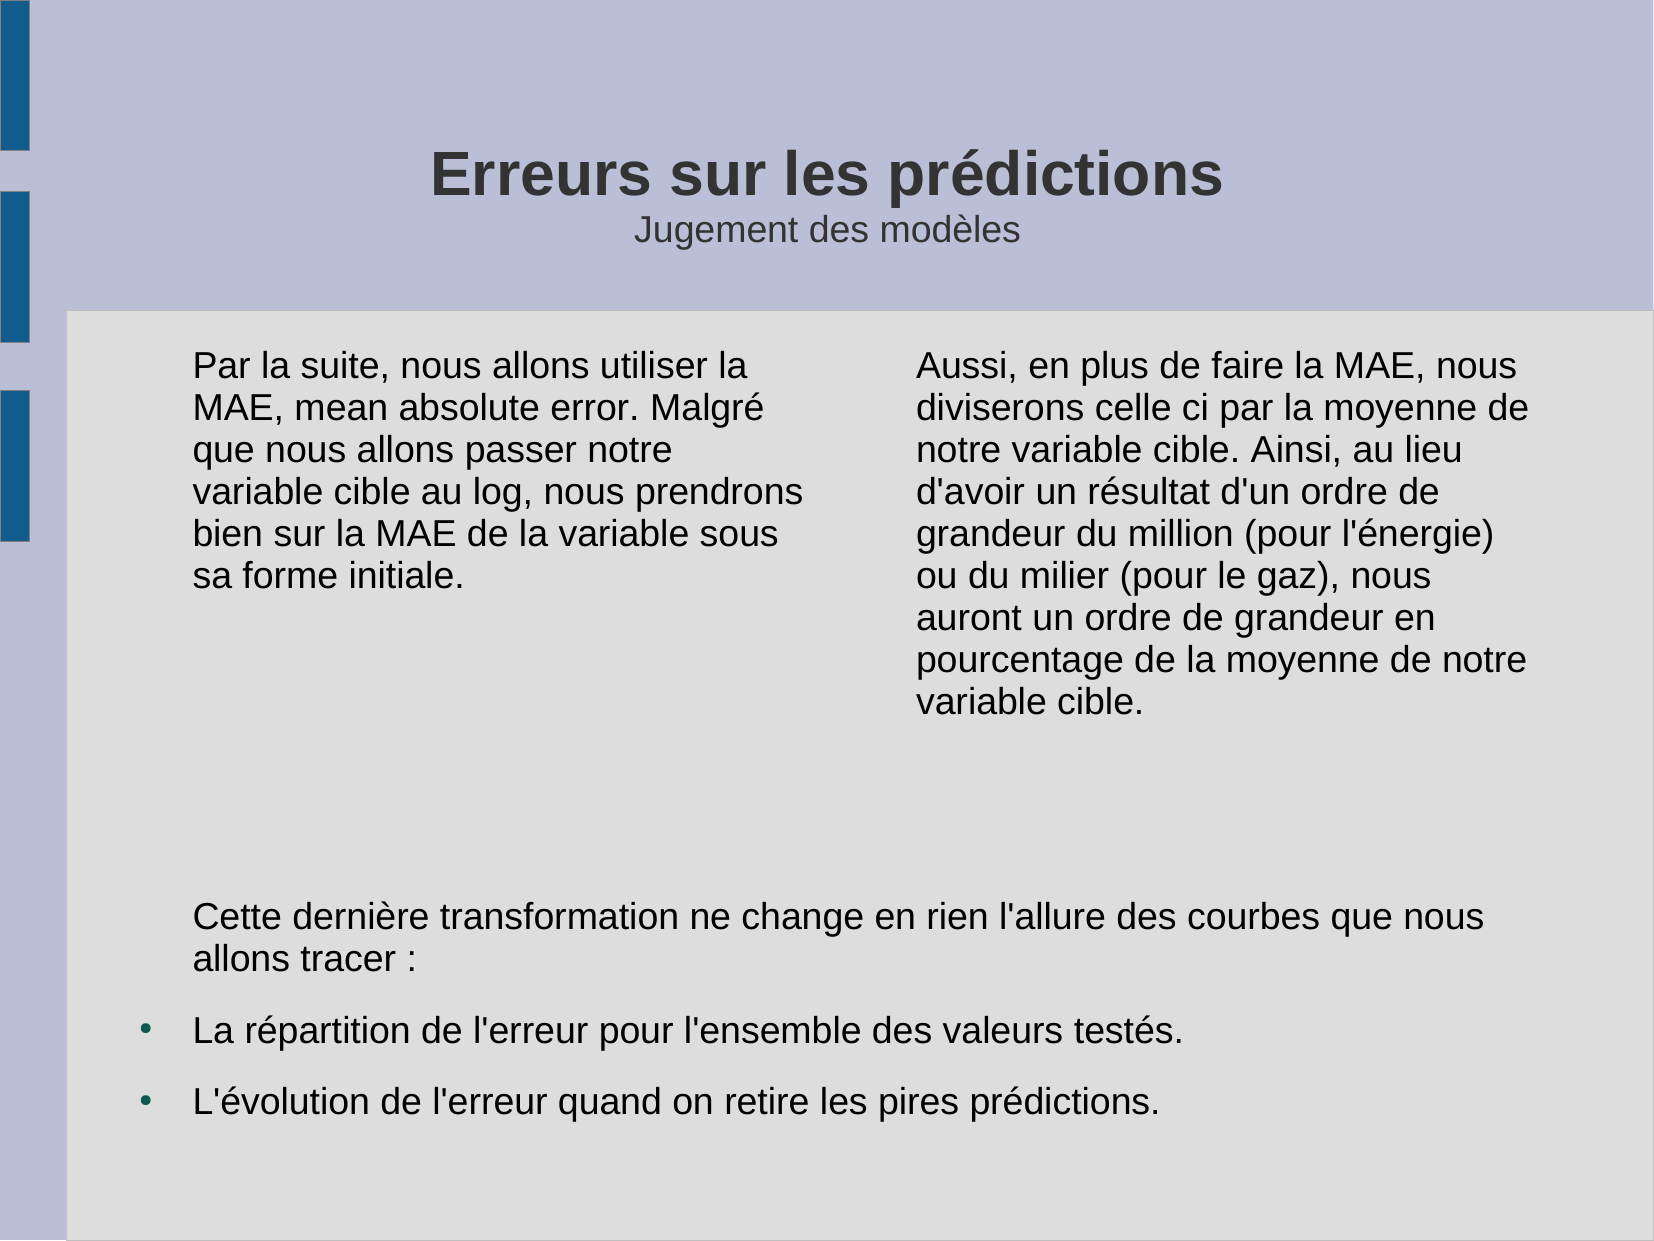

# Erreurs sur les prédictions Jugement des modèles
Par la suite, nous allons utiliser la MAE, mean absolute error. Malgré que nous allons passer notre variable cible au log, nous prendrons bien sur la MAE de la variable sous sa forme initiale.
Aussi, en plus de faire la MAE, nous diviserons celle ci par la moyenne de notre variable cible. Ainsi, au lieu d'avoir un résultat d'un ordre de grandeur du million (pour l'énergie) ou du milier (pour le gaz), nous auront un ordre de grandeur en pourcentage de la moyenne de notre variable cible.
Cette dernière transformation ne change en rien l'allure des courbes que nous allons tracer :
La répartition de l'erreur pour l'ensemble des valeurs testés.
L'évolution de l'erreur quand on retire les pires prédictions.